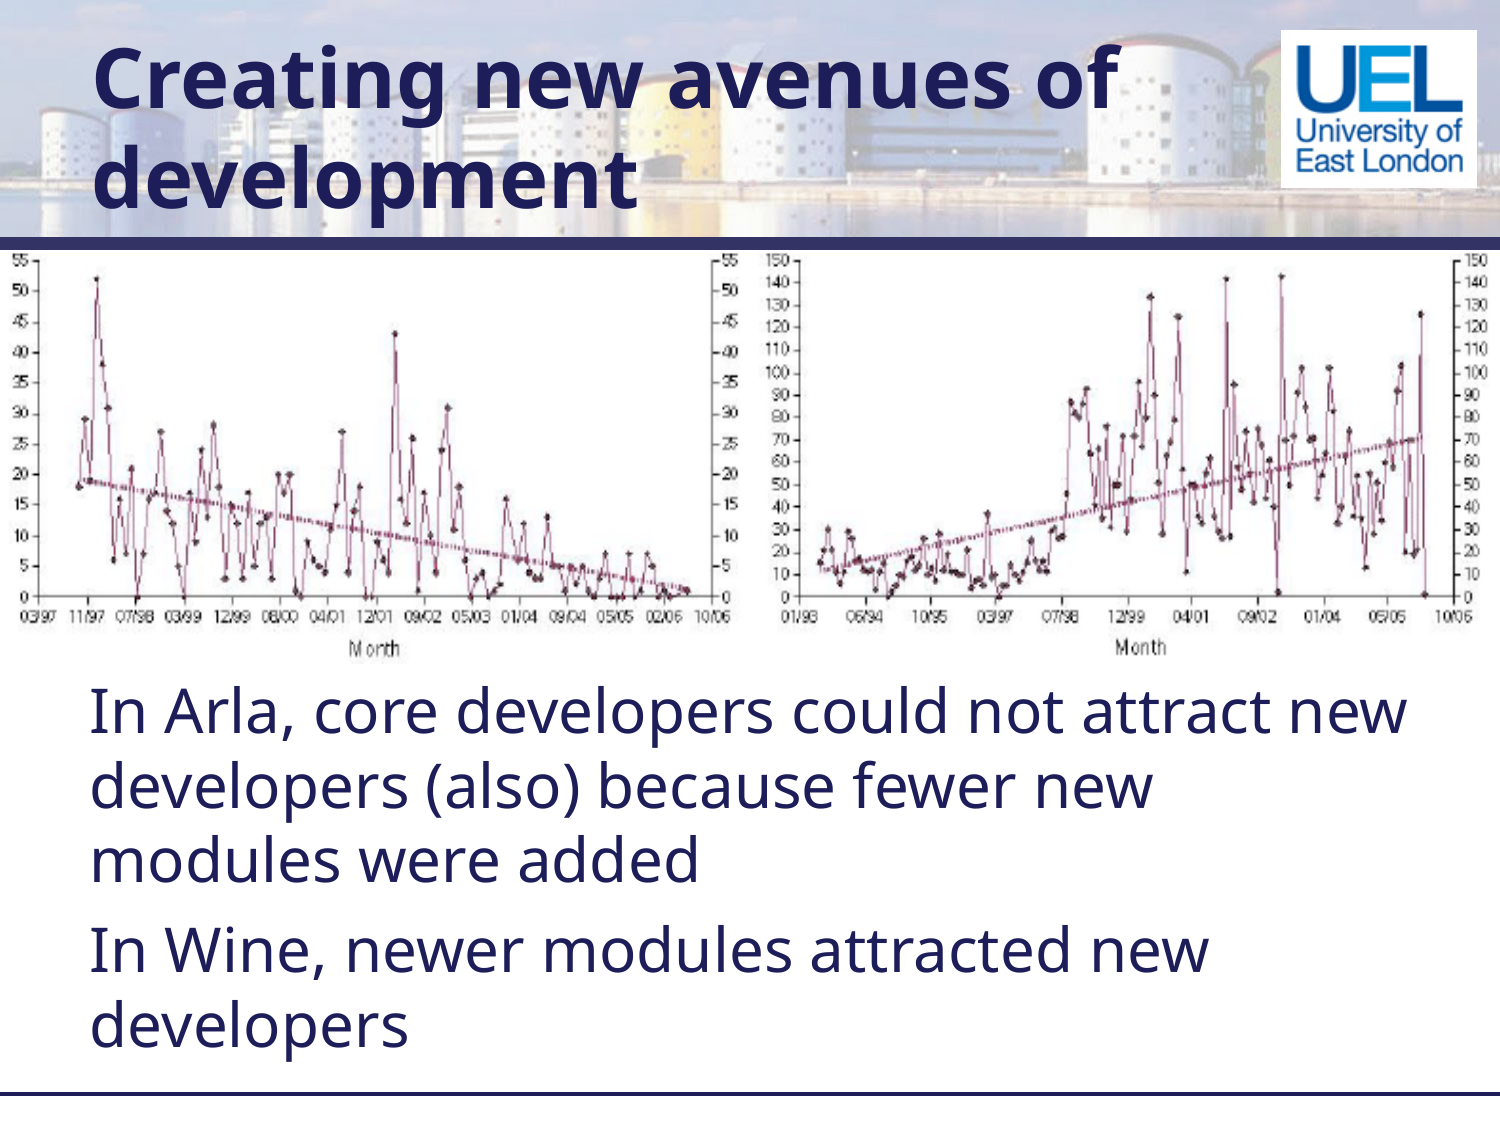

# Creating new avenues of development
In Arla, core developers could not attract new developers (also) because fewer new modules were added
In Wine, newer modules attracted new developers